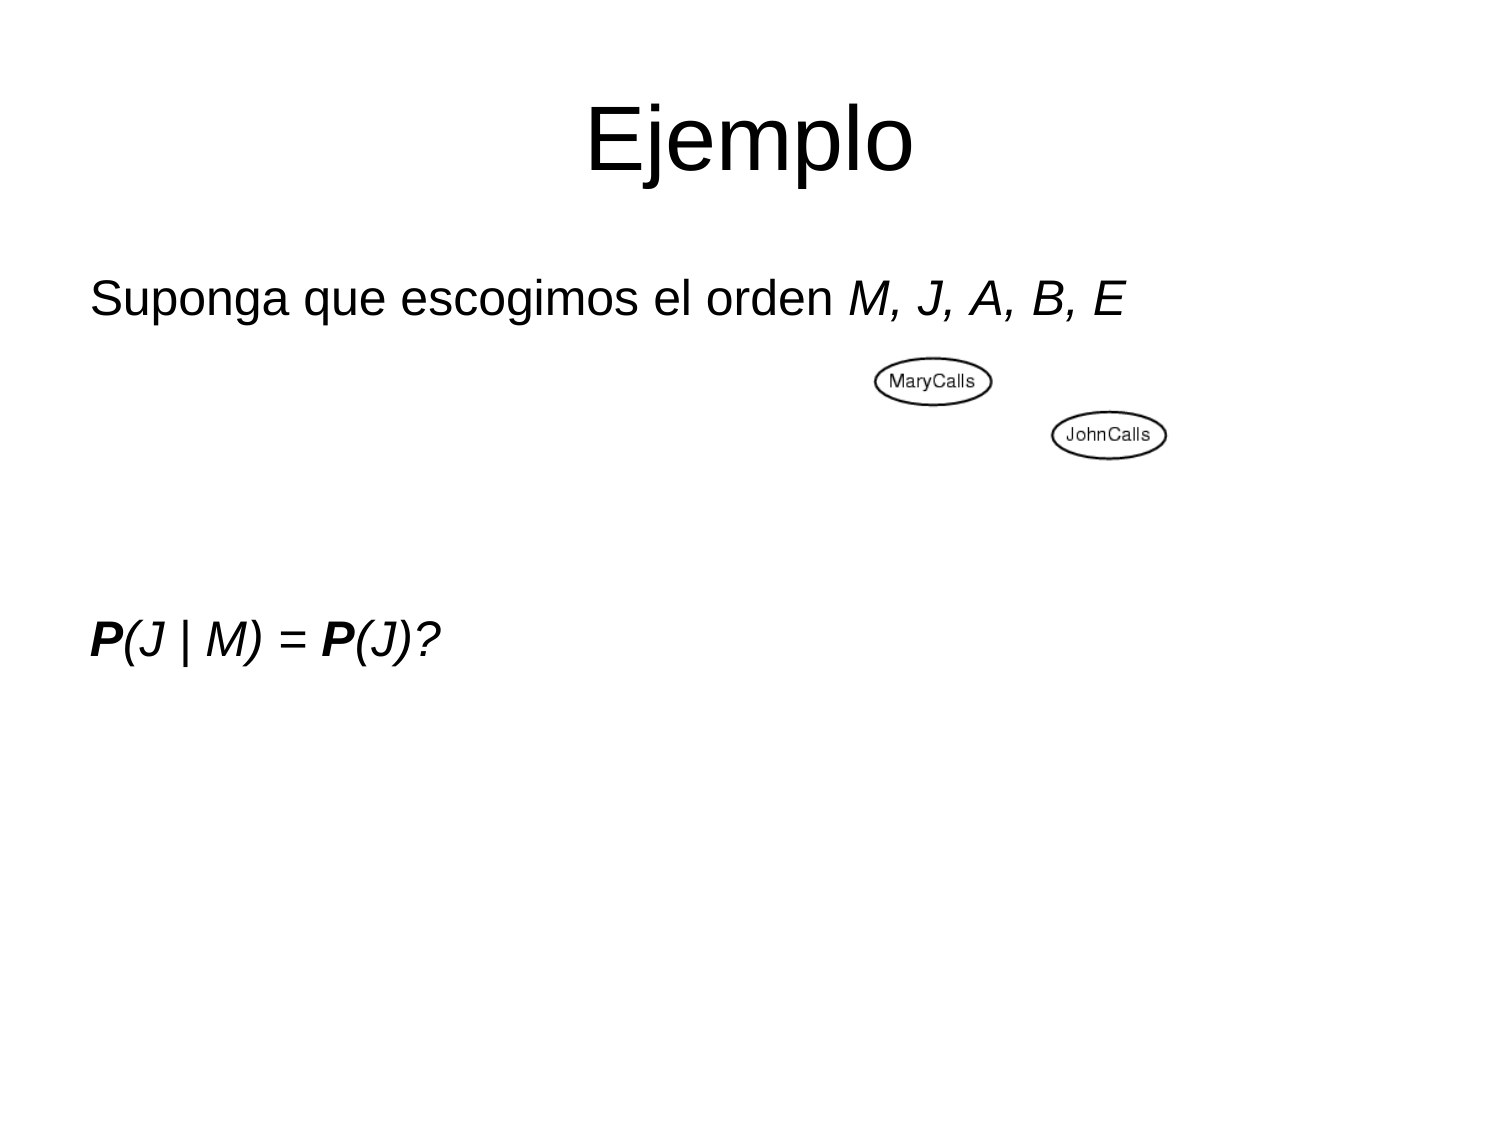

Ejemplo
# Suponga que escogimos el orden M, J, A, B, E
P(J | M) = P(J)?